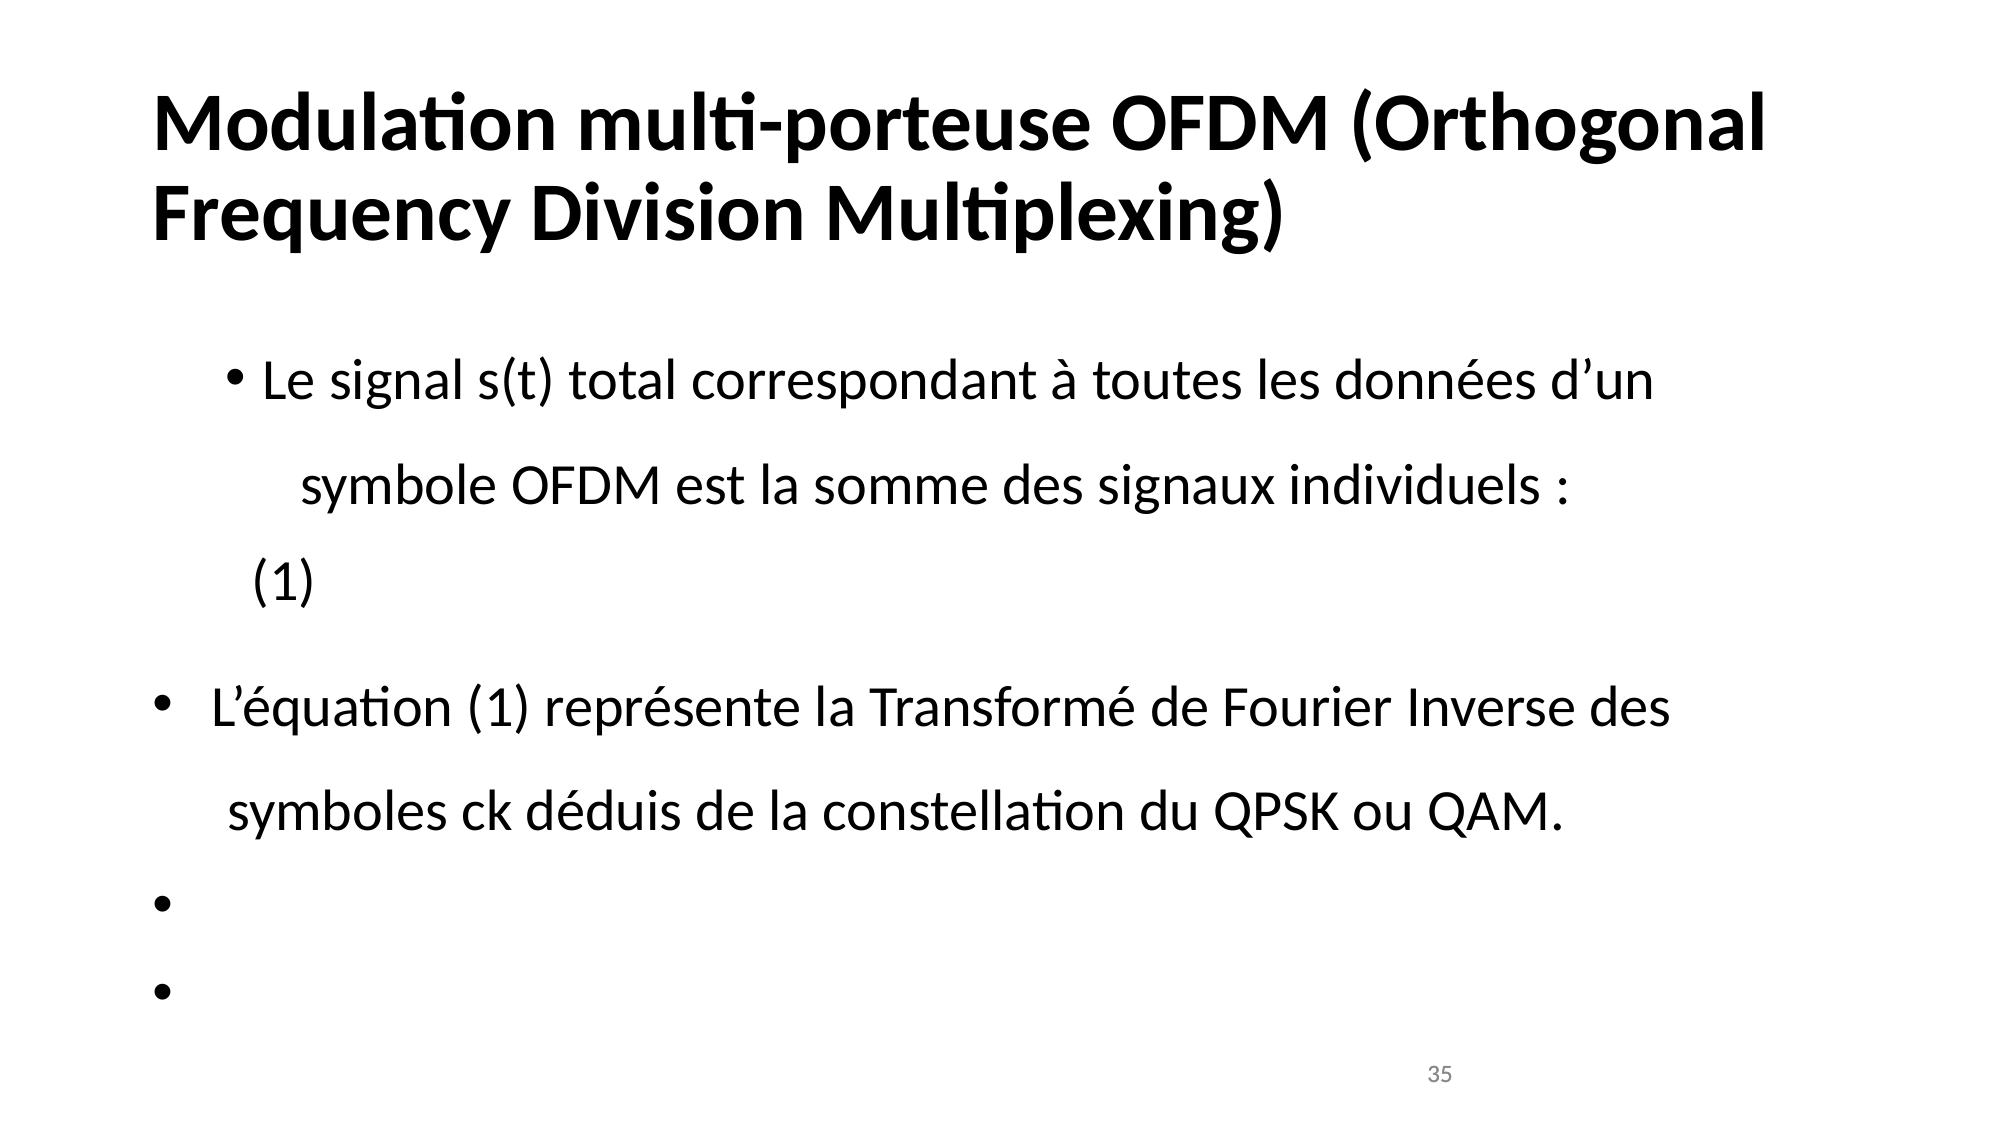

# Modulation multi-porteuse OFDM (Orthogonal Frequency Division Multiplexing)
Le signal s(t) total correspondant à toutes les données d’un symbole OFDM est la somme des signaux individuels :
 (1)
  L’équation (1) représente la Transformé de Fourier Inverse des symboles ck déduis de la constellation du QPSK ou QAM.